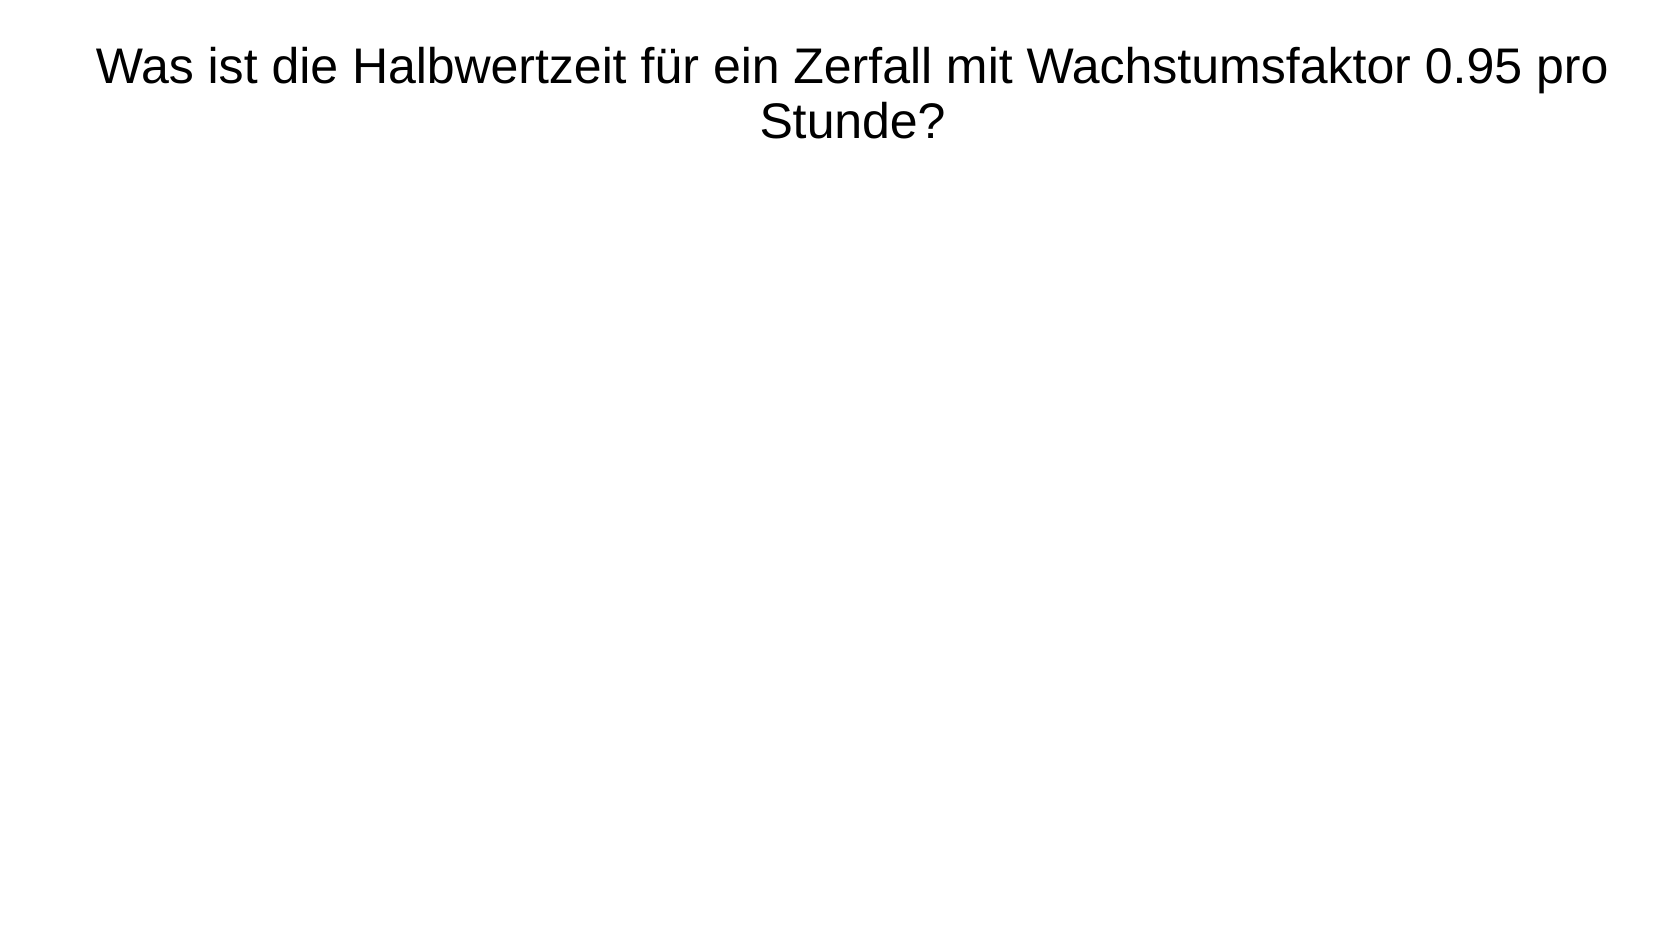

# Was ist die Halbwertzeit für ein Zerfall mit Wachstumsfaktor 0.95 pro Stunde?